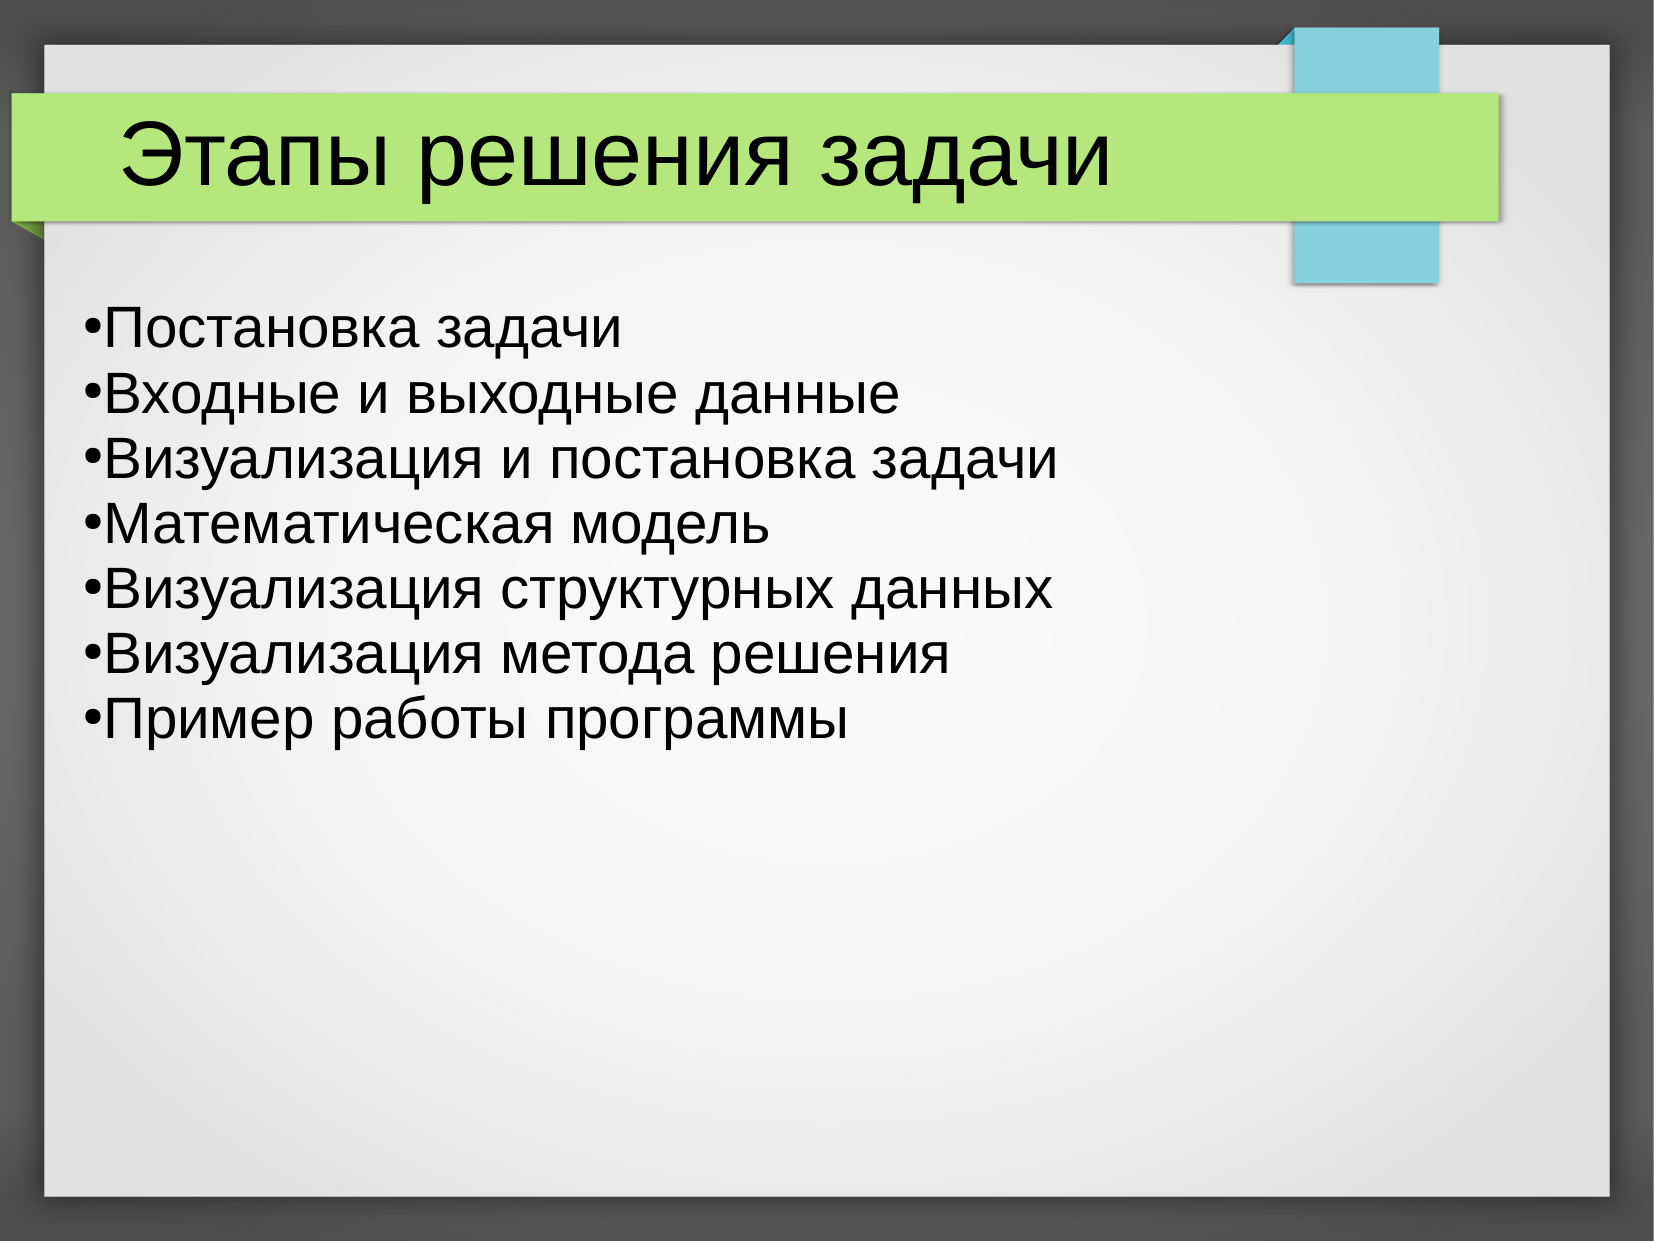

# Этапы решения задачи
Постановка задачи
Входные и выходные данные
Визуализация и постановка задачи
Математическая модель
Визуализация структурных данных
Визуализация метода решения
Пример работы программы